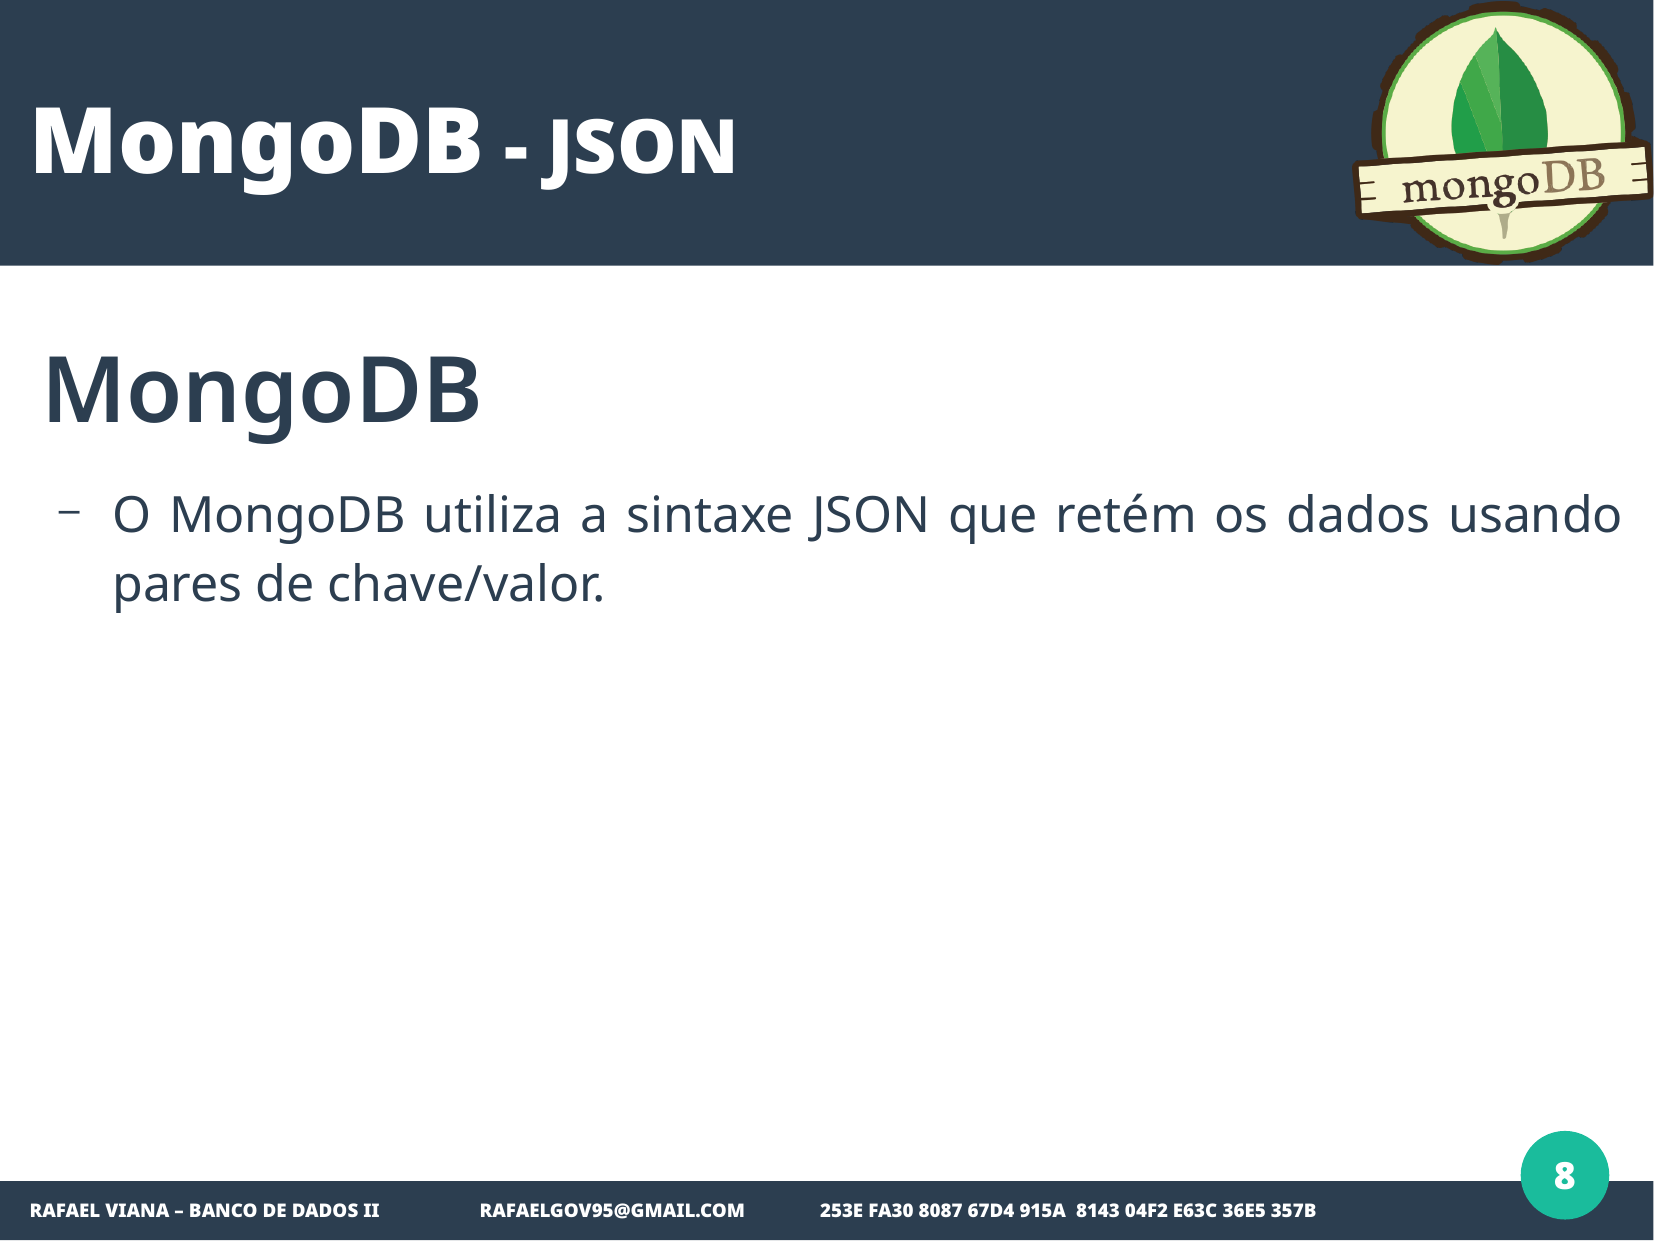

# MongoDB - JSON
MongoDB
O MongoDB utiliza a sintaxe JSON que retém os dados usando pares de chave/valor.
8
RAFAEL VIANA – BANCO DE DADOS II RAFAELGOV95@GMAIL.COM 253E FA30 8087 67D4 915A 8143 04F2 E63C 36E5 357B